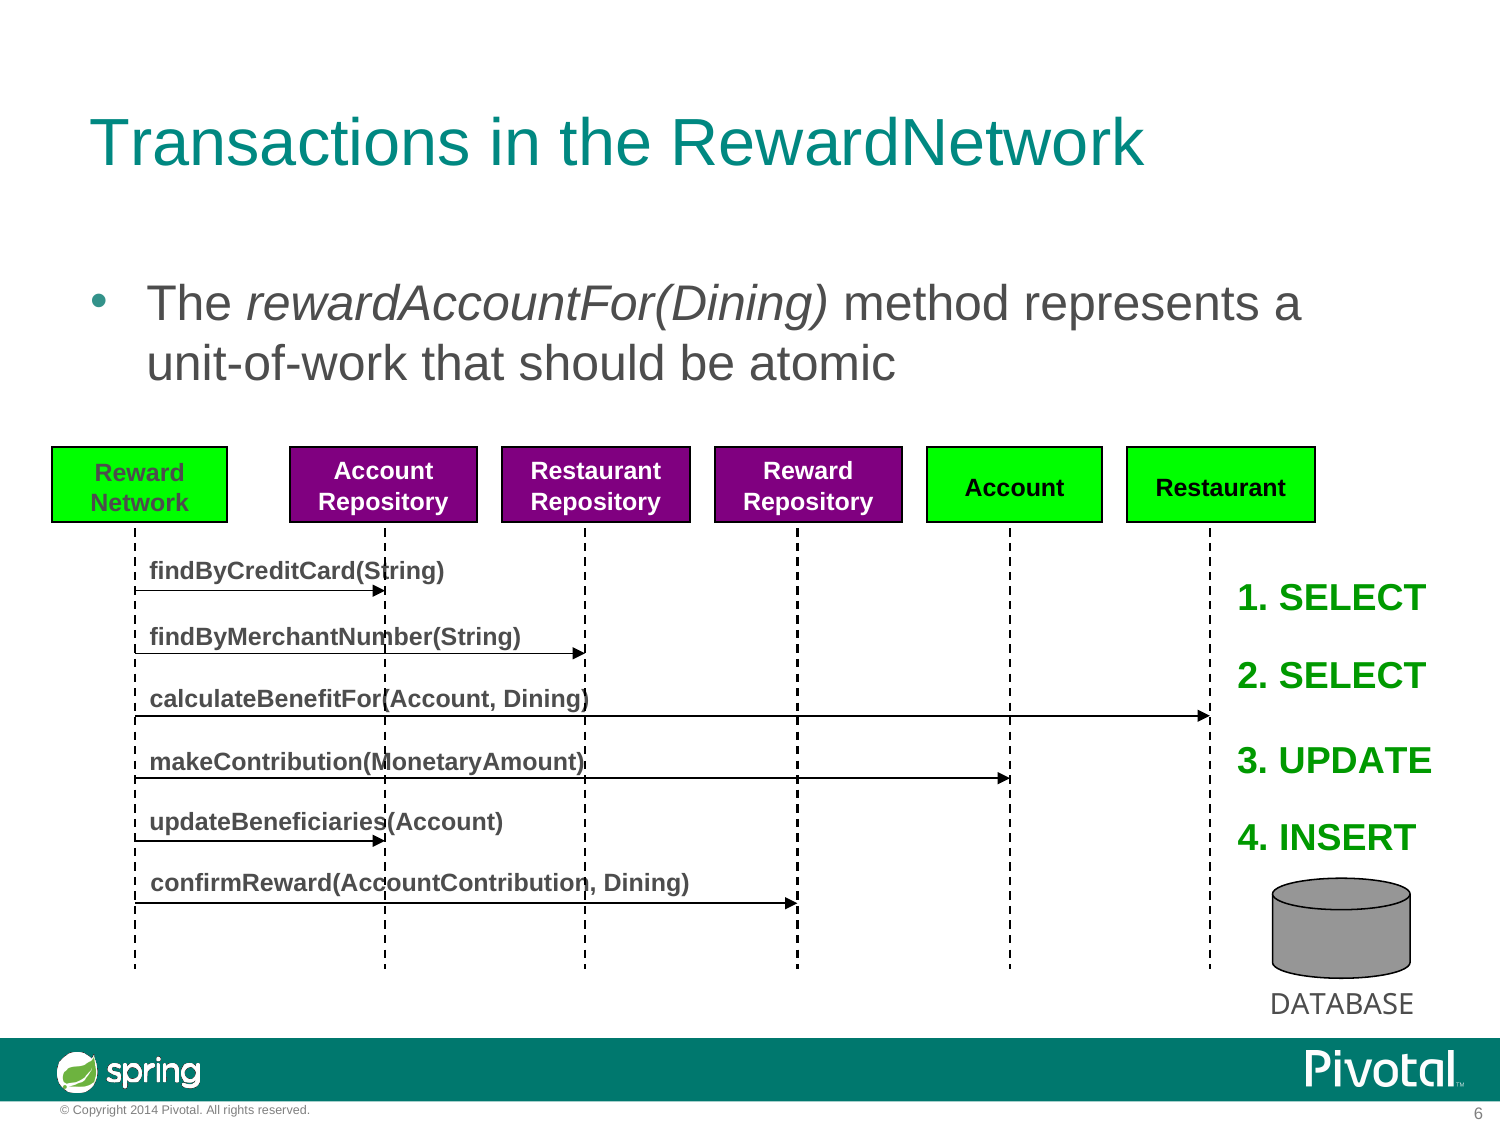

# Transactions in the RewardNetwork
The rewardAccountFor(Dining) method represents a unit-of-work that should be atomic
Account
Repository
Restaurant
Repository
Reward
Repository
Reward
Network
Account
Restaurant
findByCreditCard(String)
1. SELECT
findByMerchantNumber(String)
2. SELECT
calculateBenefitFor(Account, Dining)
3. UPDATE
makeContribution(MonetaryAmount)
updateBeneficiaries(Account)
4. INSERT
confirmReward(AccountContribution, Dining)
DATABASE